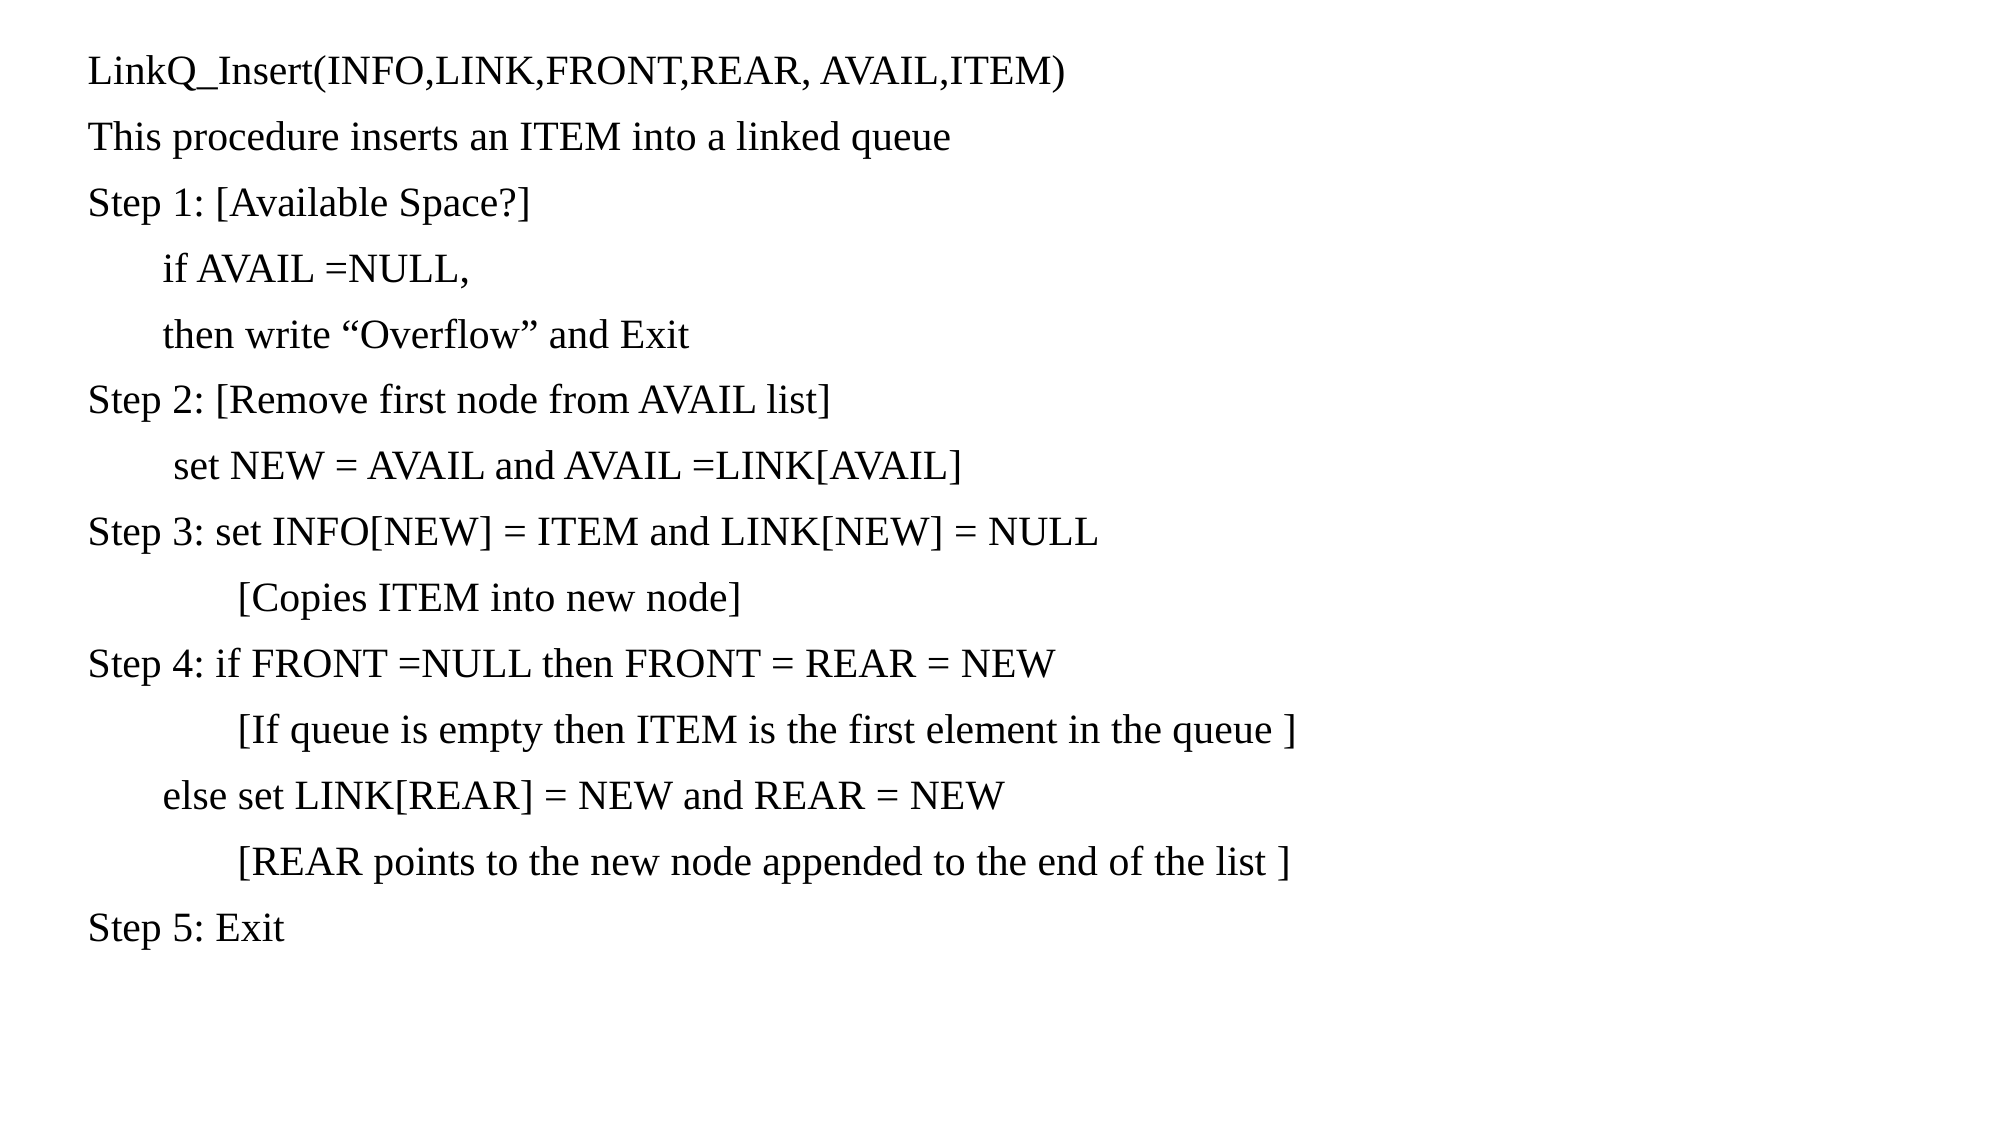

# LinkQ_Insert(INFO,LINK,FRONT,REAR, AVAIL,ITEM)
This procedure inserts an ITEM into a linked queue
Step 1: [Available Space?]
	if AVAIL =NULL,
	then write “Overflow” and Exit
Step 2: [Remove first node from AVAIL list]
	 set NEW = AVAIL and AVAIL =LINK[AVAIL]
Step 3: set INFO[NEW] = ITEM and LINK[NEW] = NULL
		[Copies ITEM into new node]
Step 4: if FRONT =NULL then FRONT = REAR = NEW
		[If queue is empty then ITEM is the first element in the queue ]
	else set LINK[REAR] = NEW and REAR = NEW
		[REAR points to the new node appended to the end of the list ]
Step 5: Exit